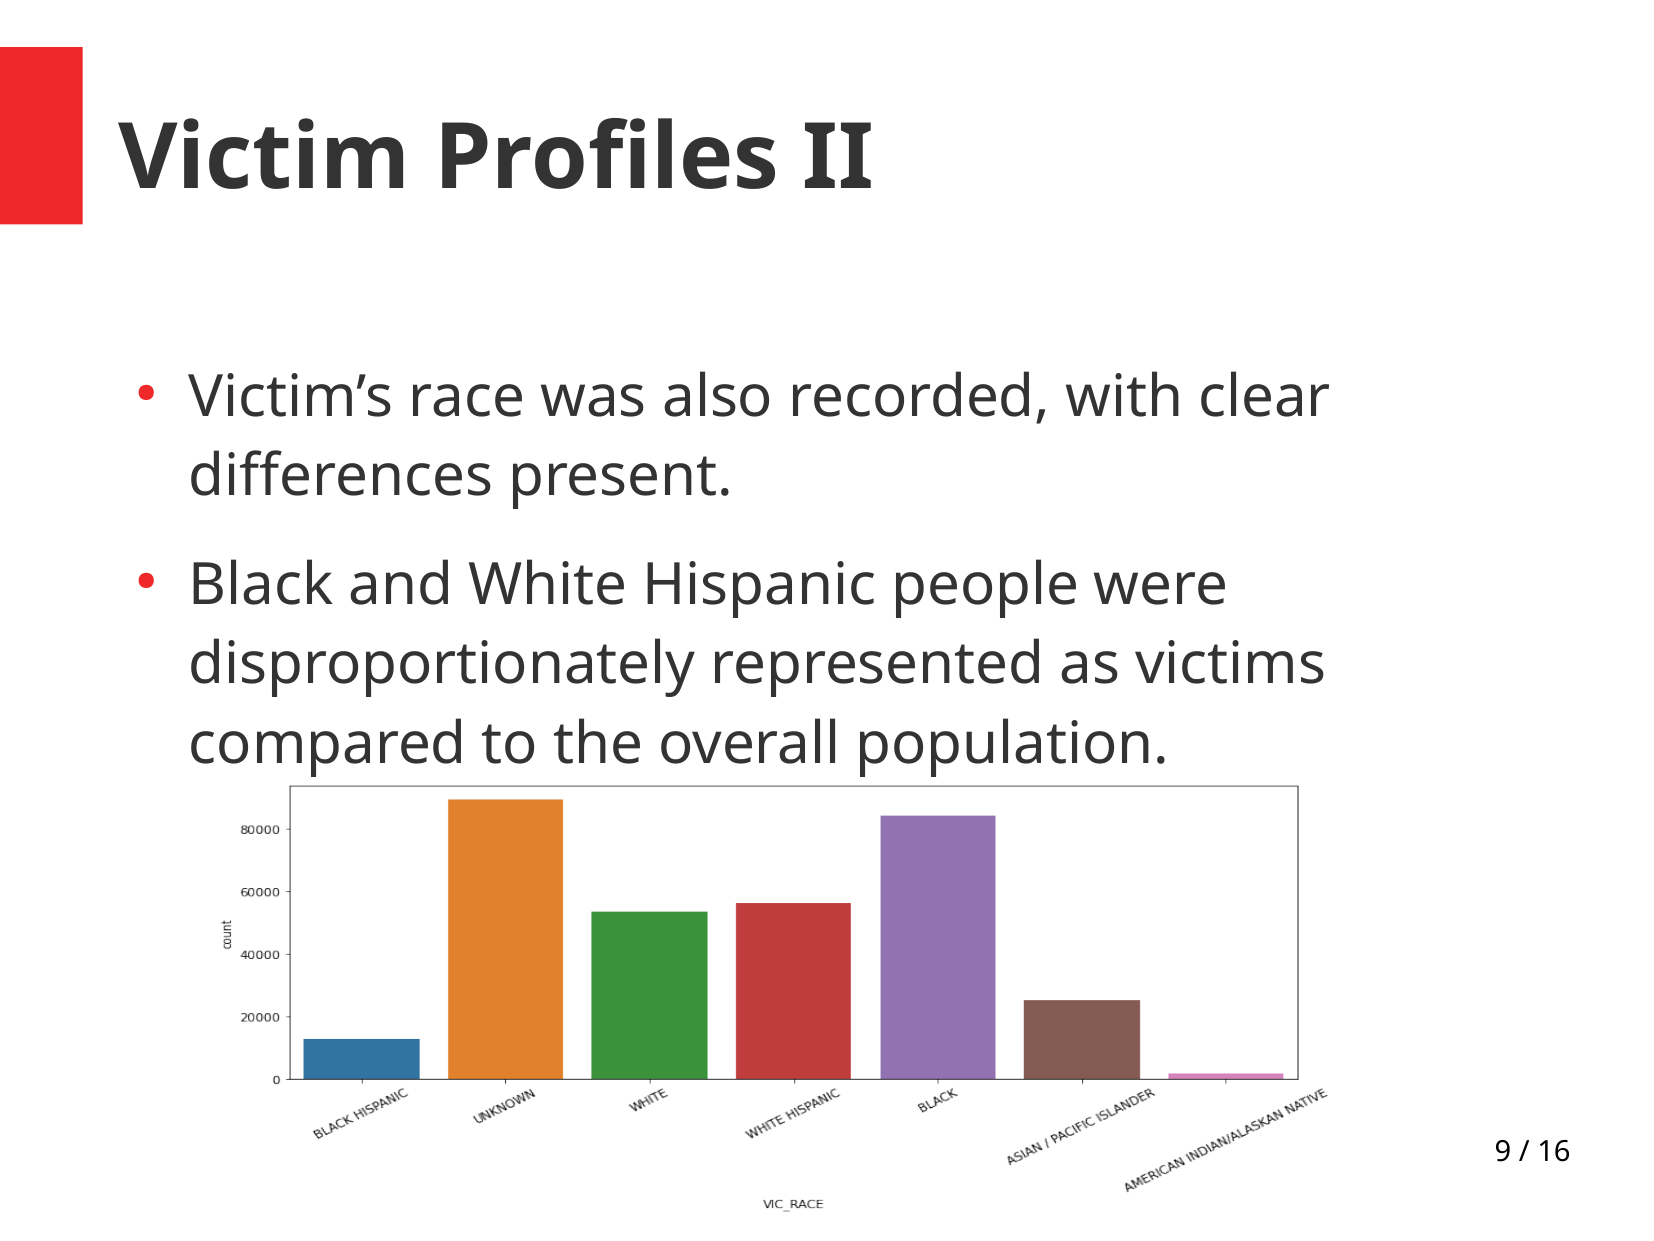

# Victim Profiles II
Victim’s race was also recorded, with clear differences present.
Black and White Hispanic people were disproportionately represented as victims compared to the overall population.
9